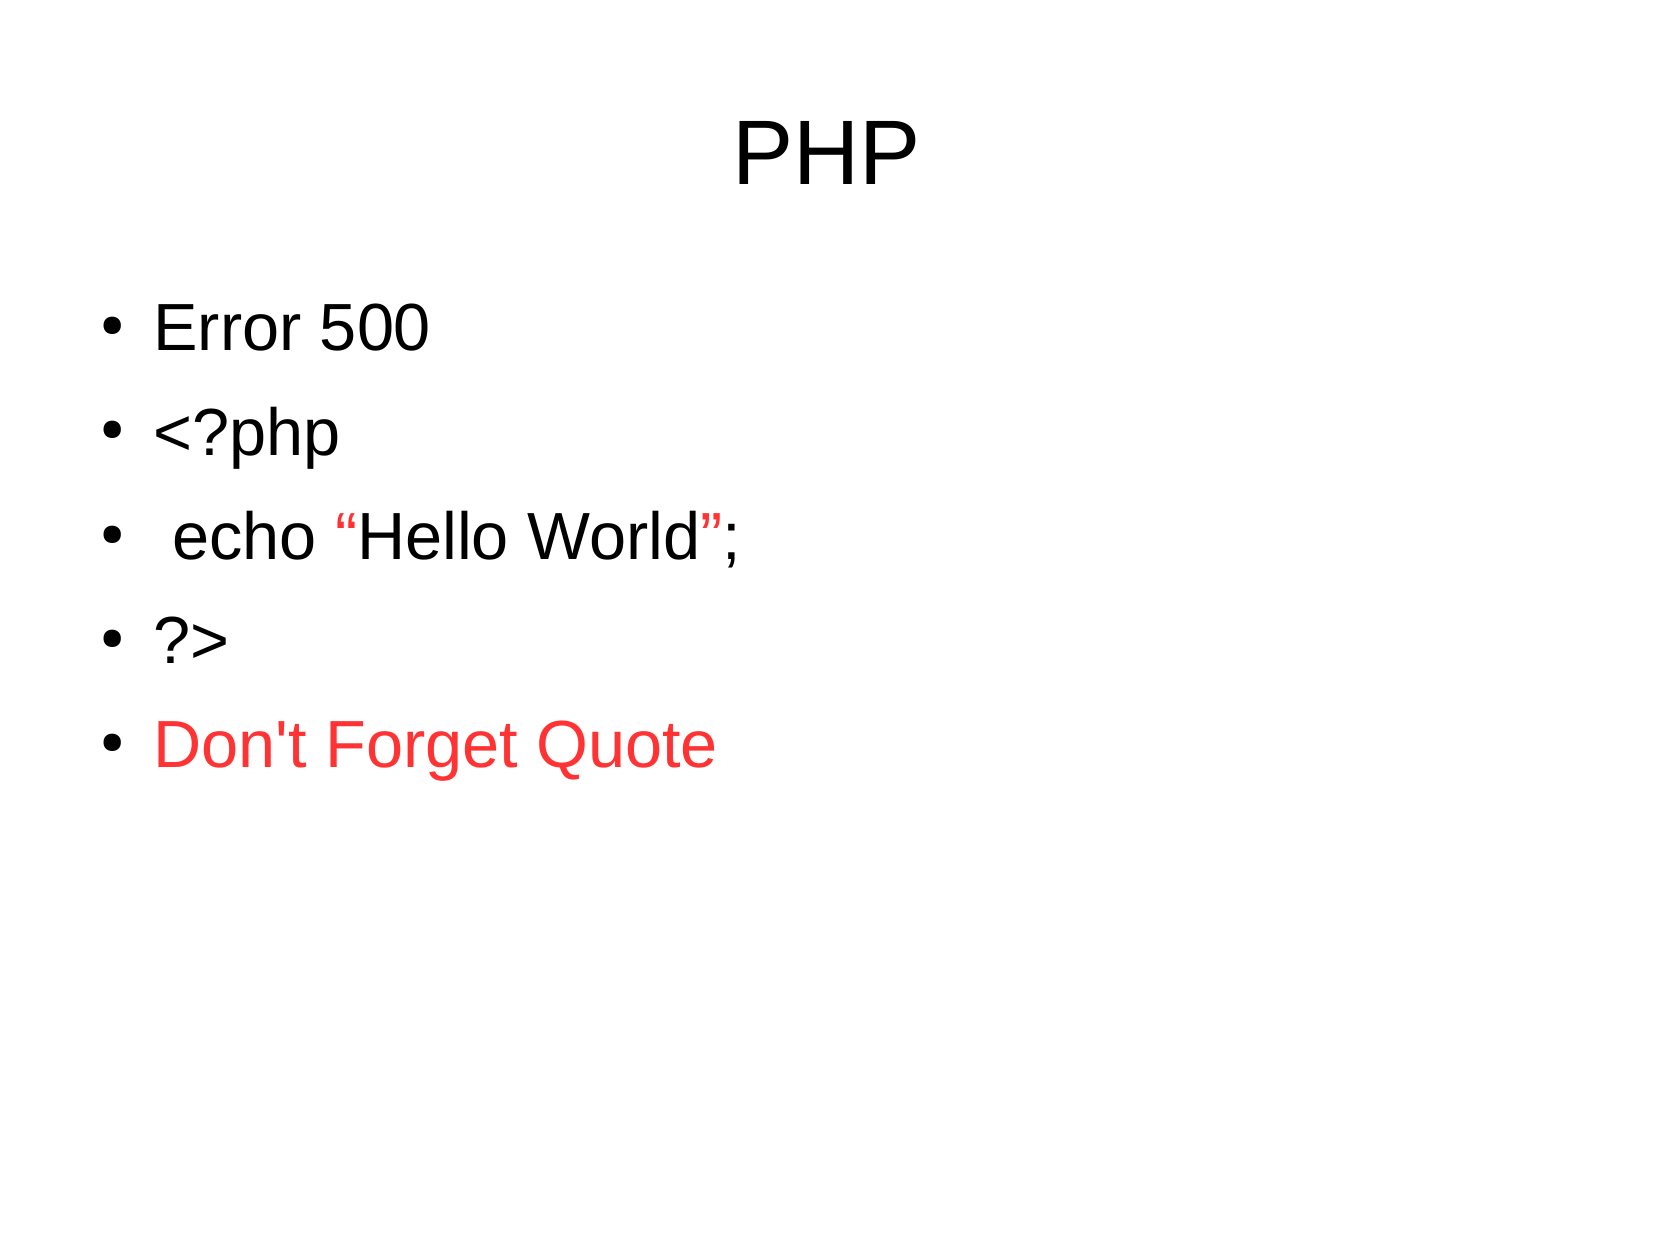

# PHP
Error 500
<?php
 echo “Hello World”;
?>
Don't Forget Quote